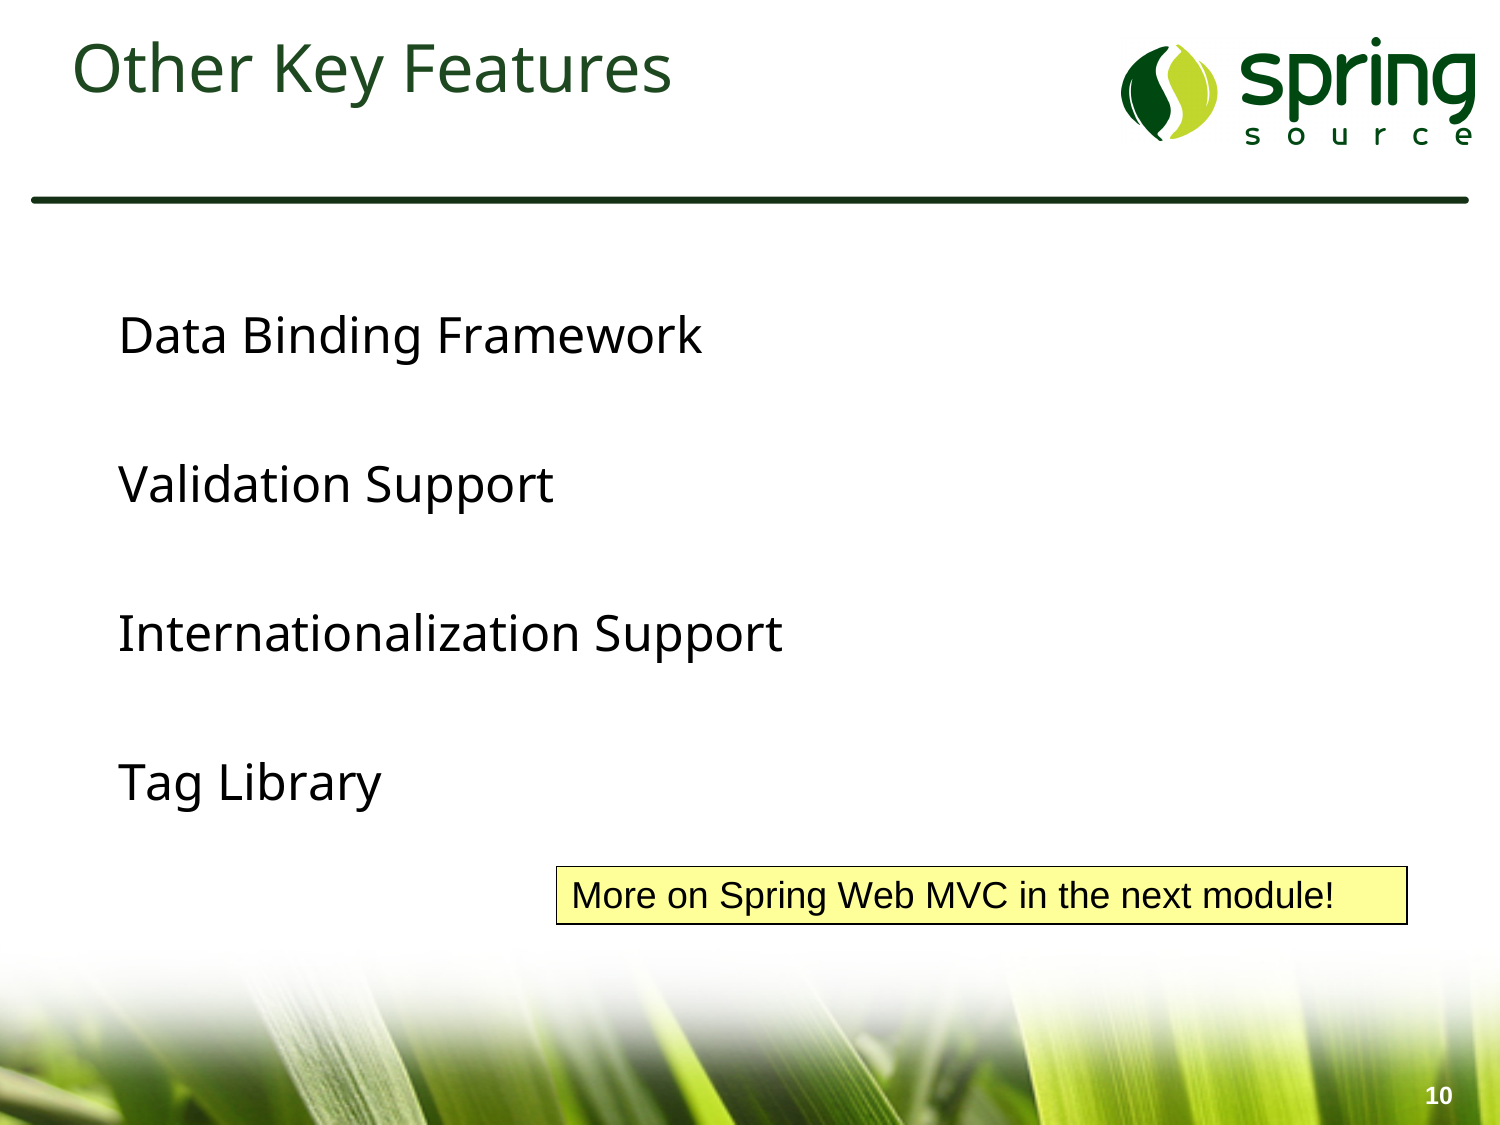

# Other Key Features
Data Binding Framework
Validation Support
Internationalization Support
Tag Library
More on Spring Web MVC in the next module!